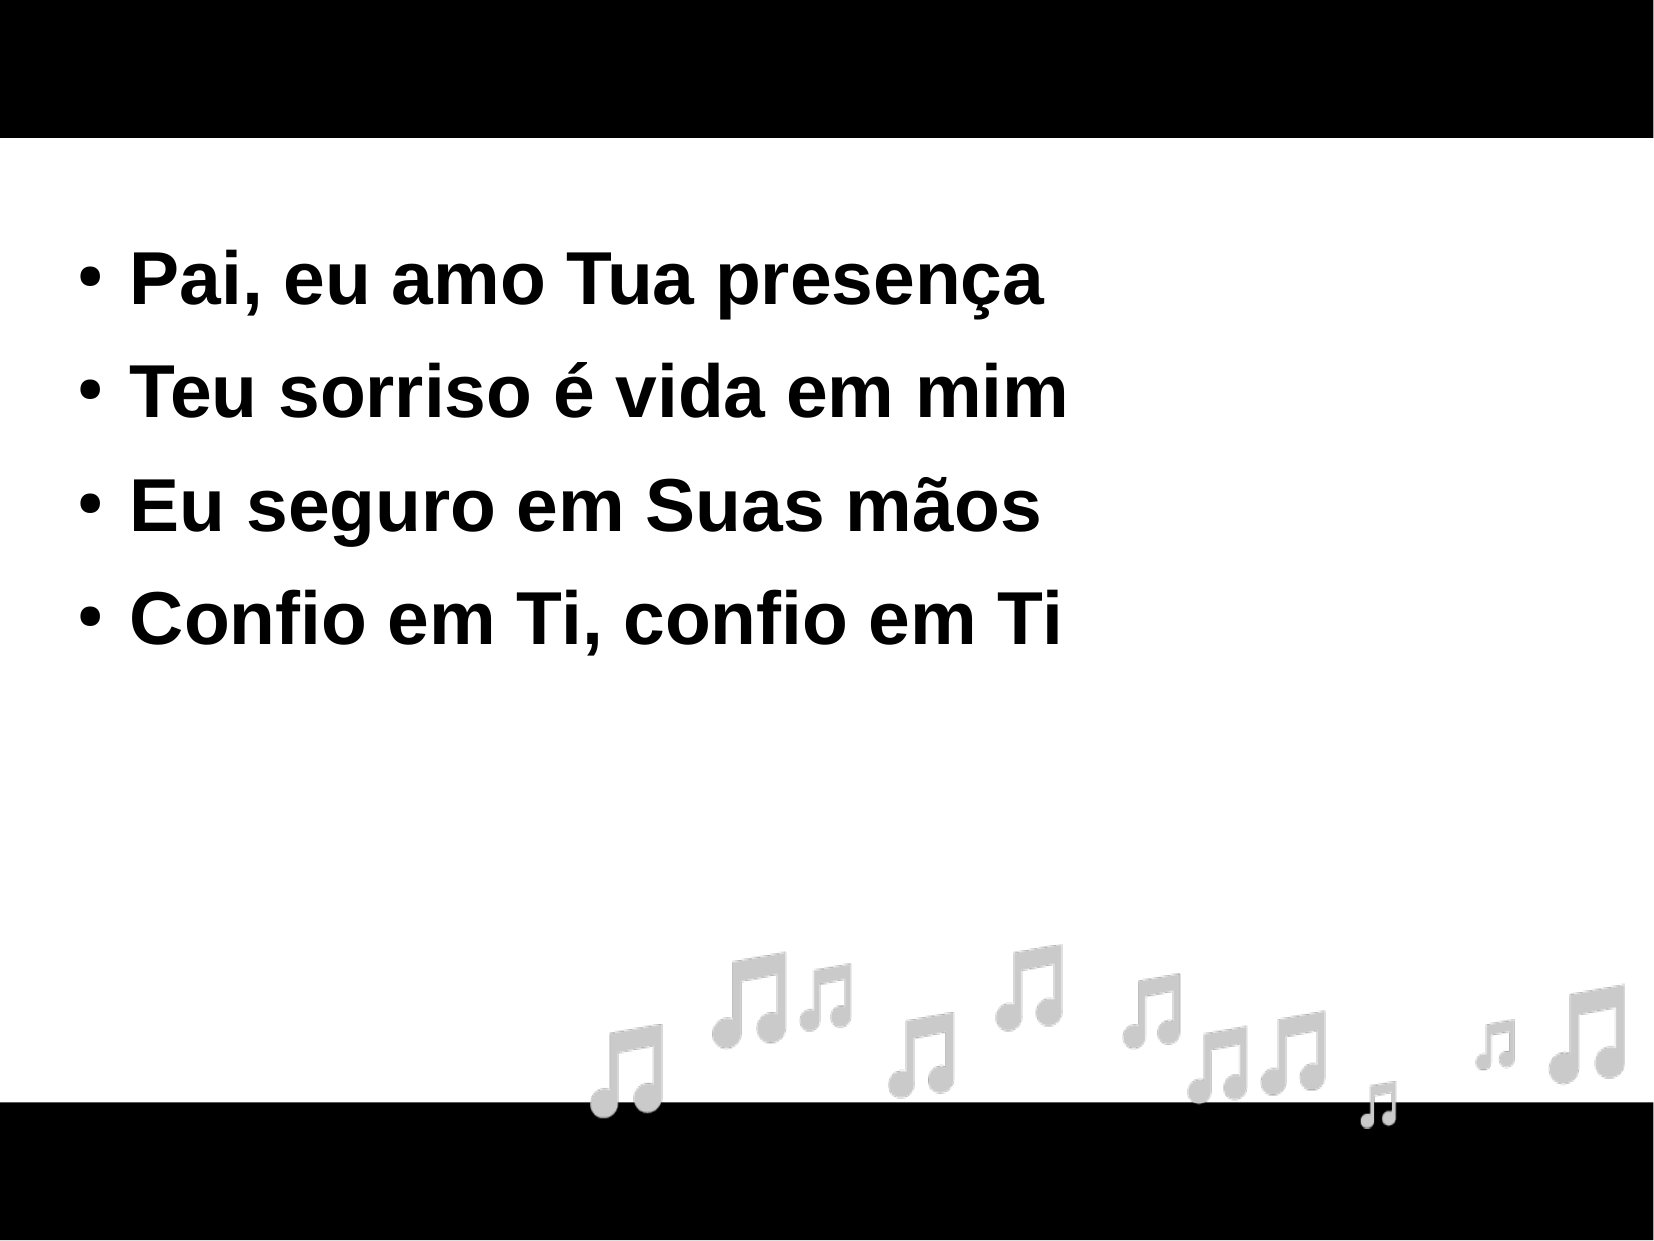

# Pai, eu amo Tua presença
Teu sorriso é vida em mim
Eu seguro em Suas mãos
Confio em Ti, confio em Ti